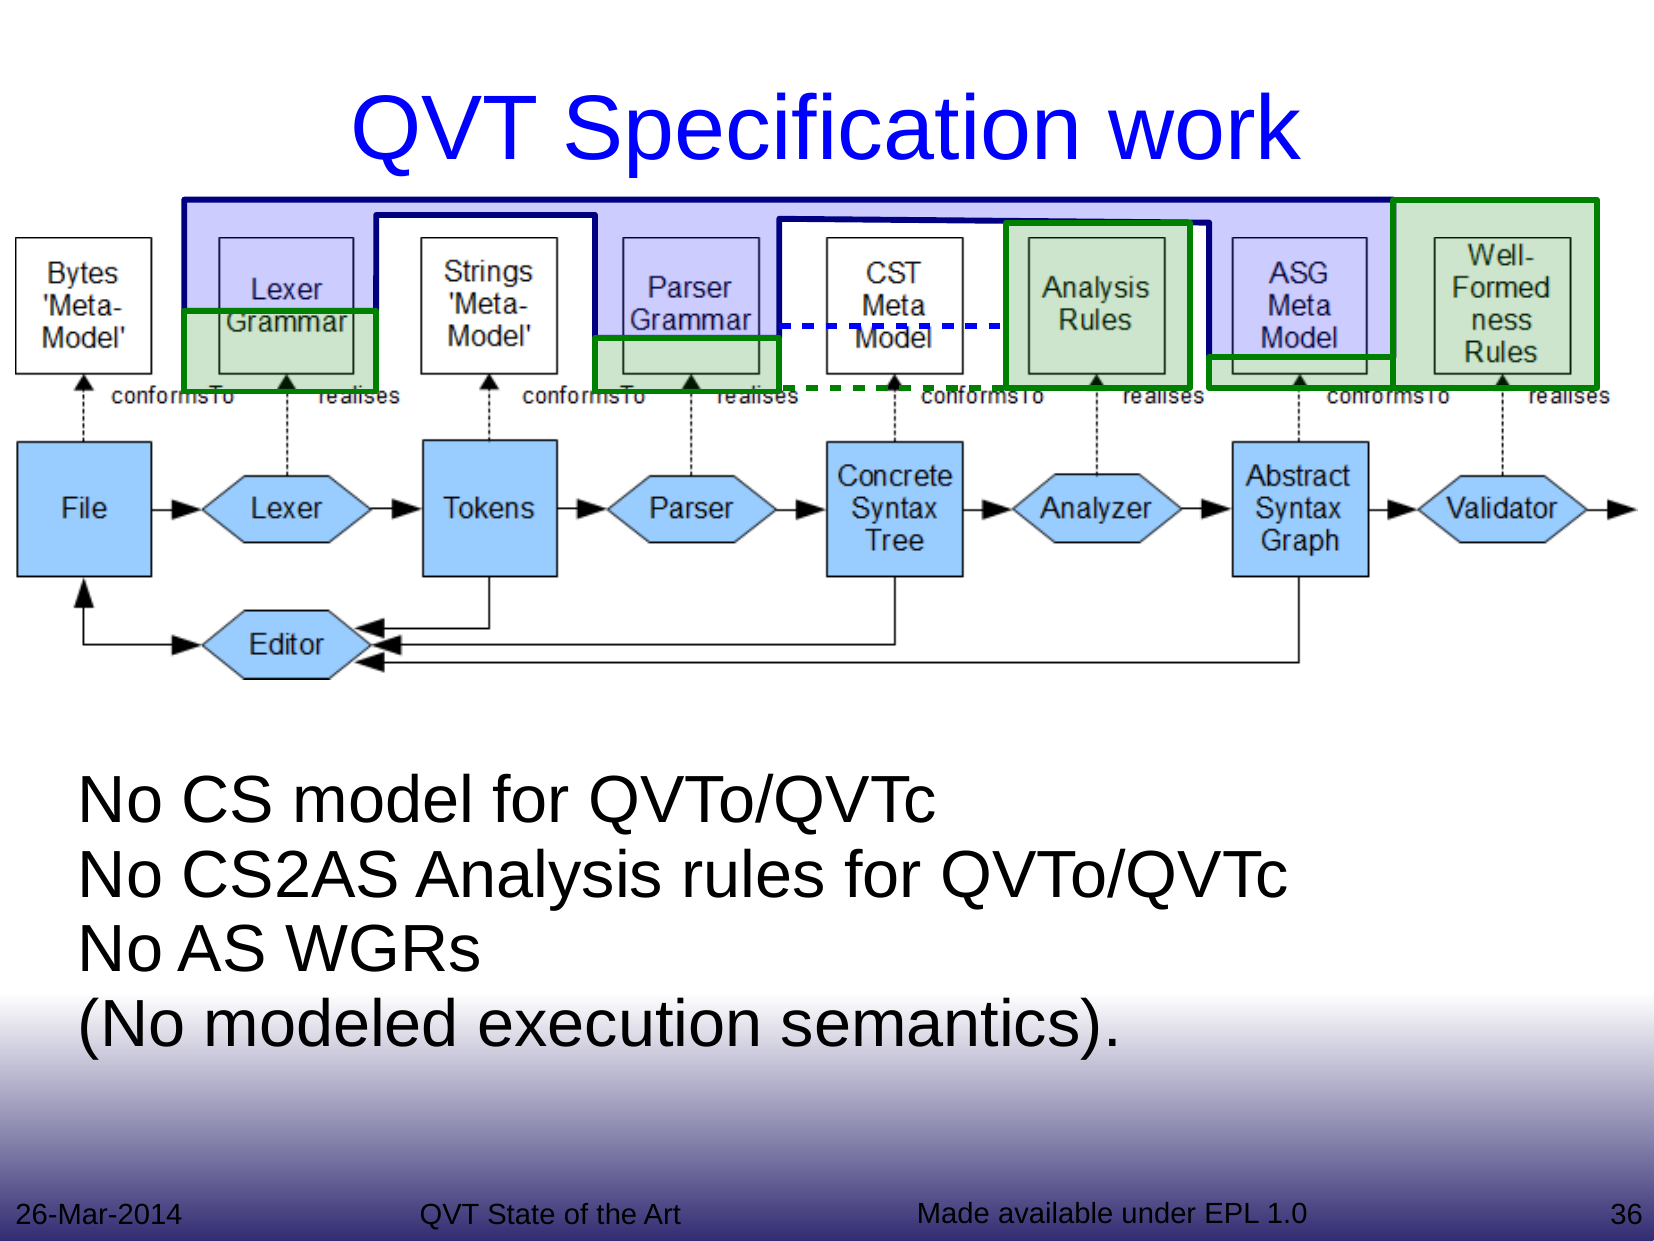

# QVT Specification work
No CS model for QVTo/QVTc
No CS2AS Analysis rules for QVTo/QVTc
No AS WGRs
(No modeled execution semantics).
26-Mar-2014
QVT State of the Art
36